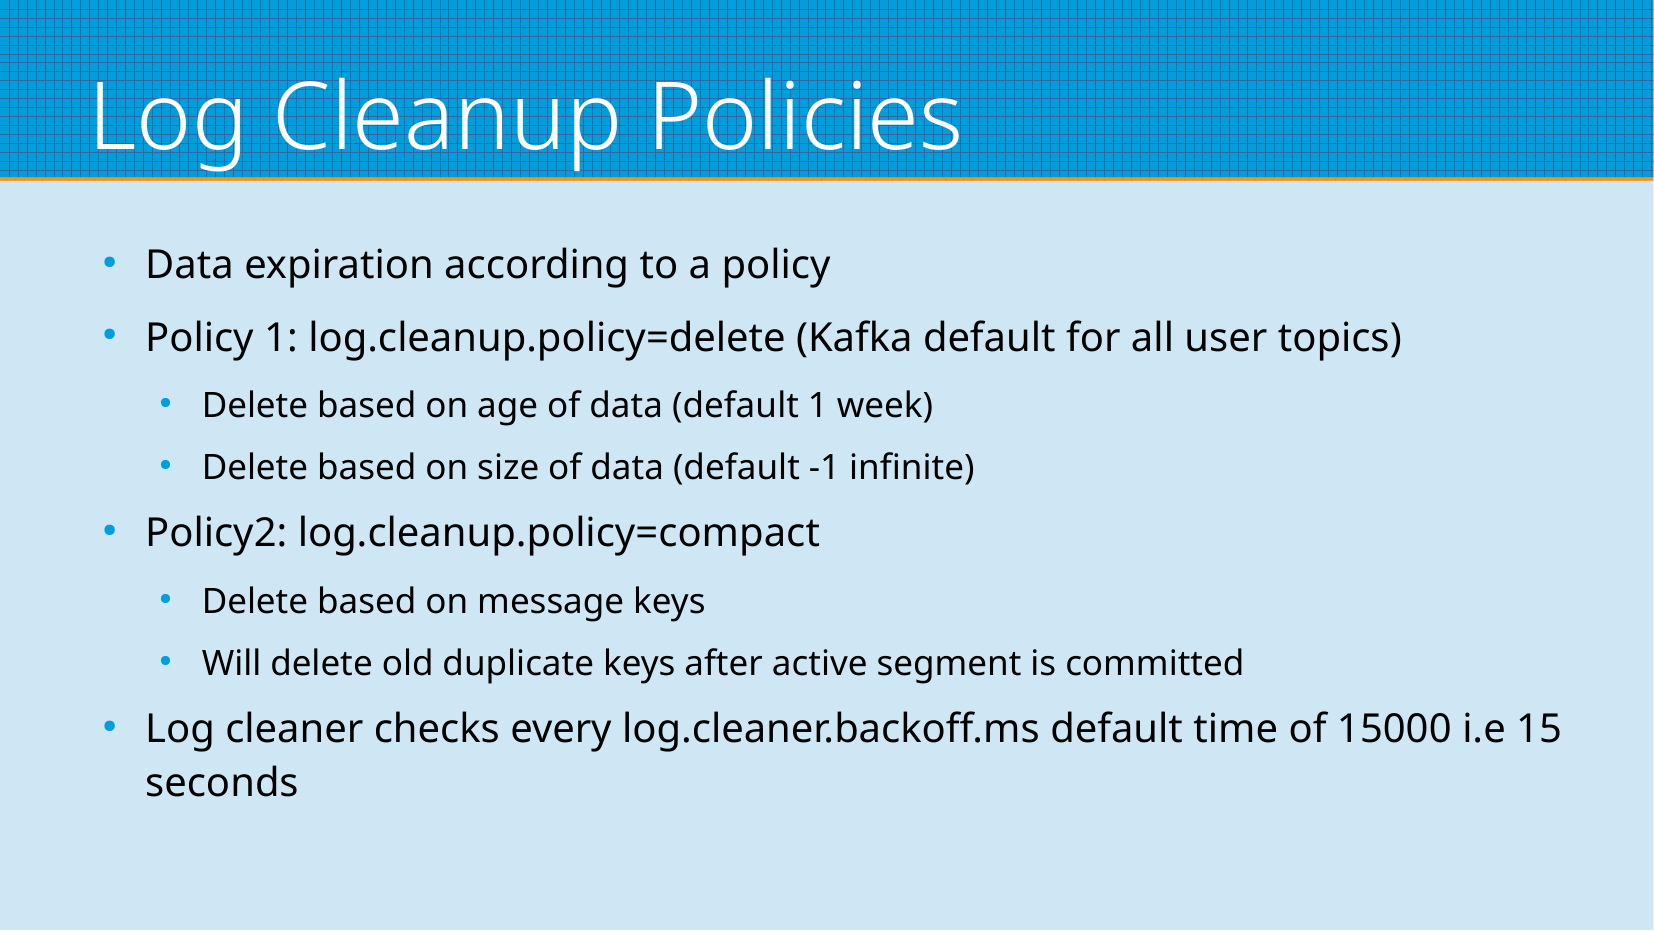

# Log Cleanup Policies
Data expiration according to a policy
Policy 1: log.cleanup.policy=delete (Kafka default for all user topics)
Delete based on age of data (default 1 week)
Delete based on size of data (default -1 infinite)
Policy2: log.cleanup.policy=compact
Delete based on message keys
Will delete old duplicate keys after active segment is committed
Log cleaner checks every log.cleaner.backoff.ms default time of 15000 i.e 15 seconds